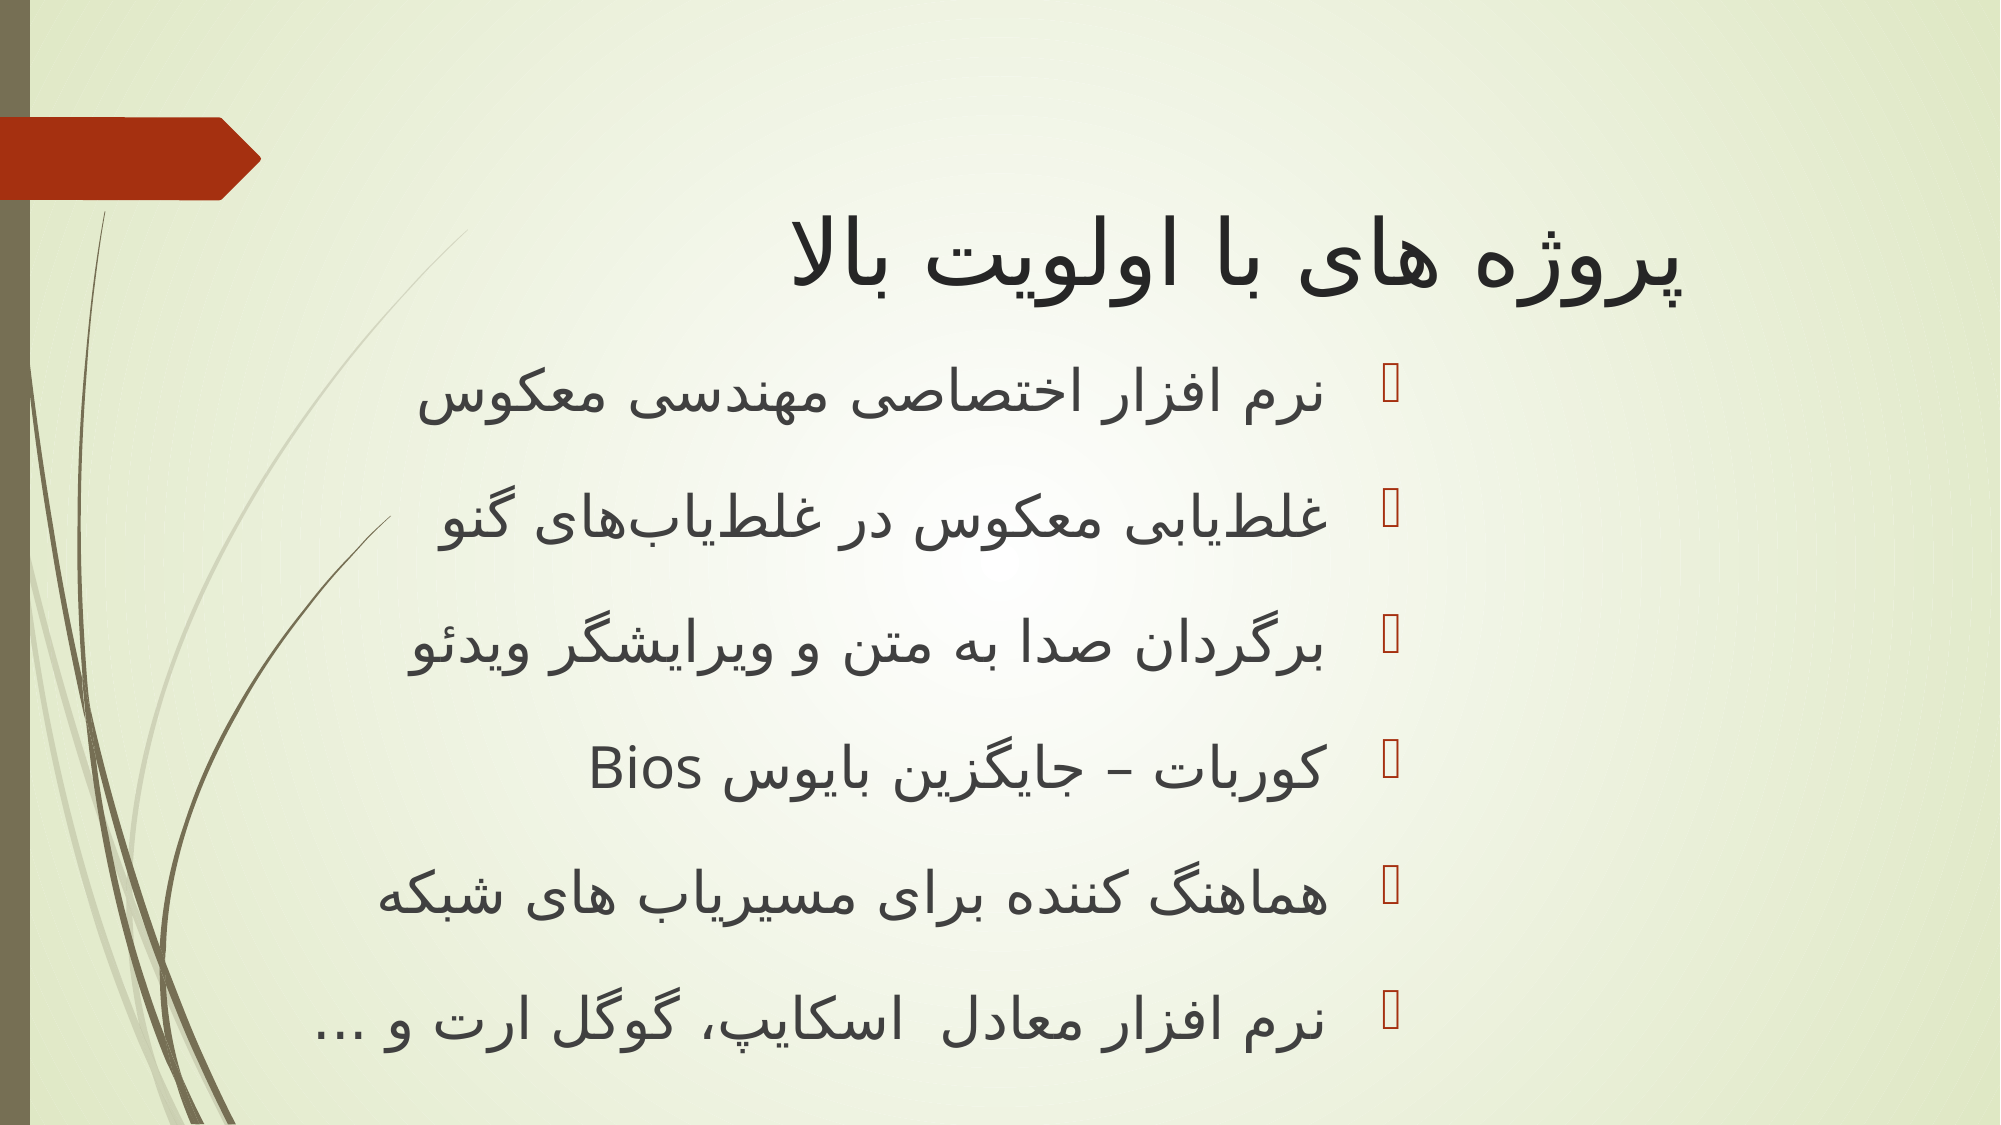

پروژه های با اولویت بالا
 نرم افزار اختصاصی مهندسی معکوس
 غلط‌یابی معکوس در غلط‌یاب‌های گنو
 برگردان صدا به متن و ویرایشگر ویدئو
 کوربات – جایگزین بایوس Bios
 هماهنگ کننده برای مسیریاب های شبکه
 نرم افزار معادل اسکایپ، گوگل ارت و ...